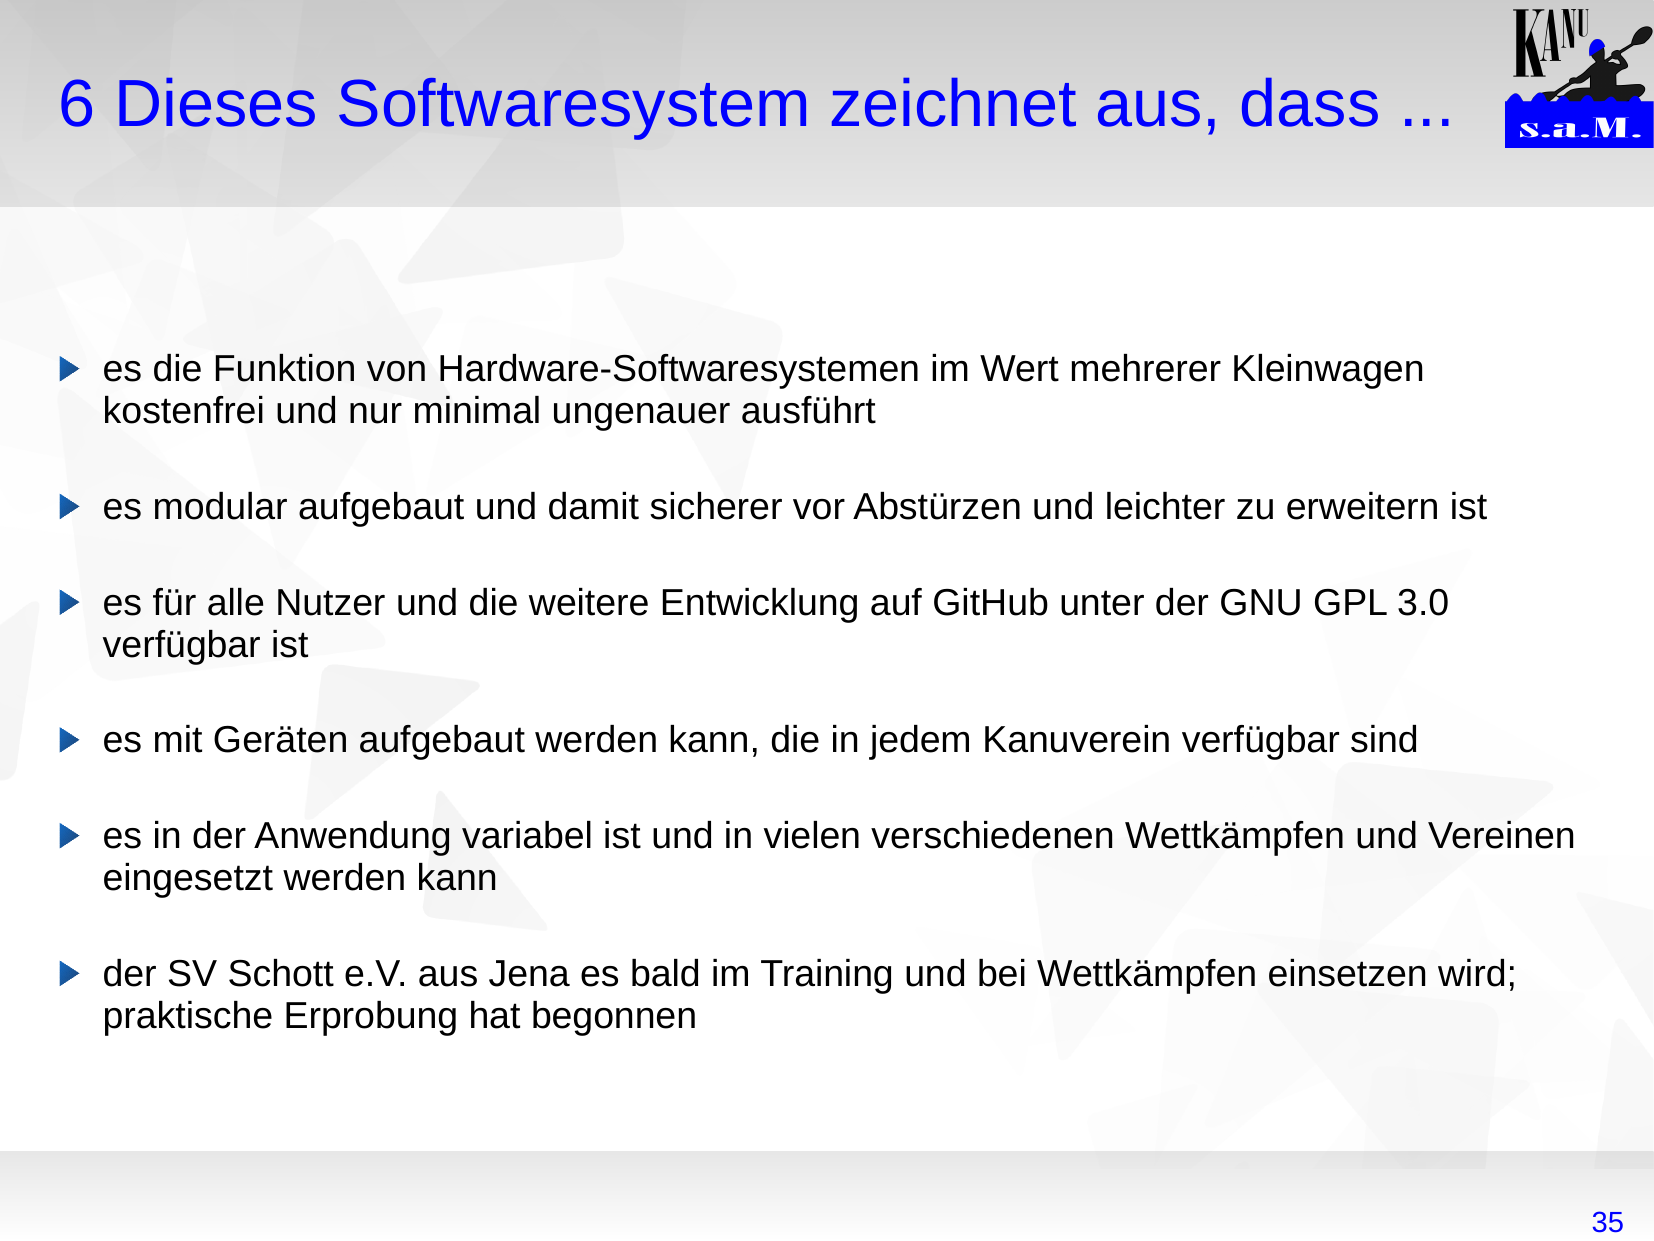

# 6 Dieses Softwaresystem zeichnet aus, dass ...
es die Funktion von Hardware-Softwaresystemen im Wert mehrerer Kleinwagen kostenfrei und nur minimal ungenauer ausführt
es modular aufgebaut und damit sicherer vor Abstürzen und leichter zu erweitern ist
es für alle Nutzer und die weitere Entwicklung auf GitHub unter der GNU GPL 3.0 verfügbar ist
es mit Geräten aufgebaut werden kann, die in jedem Kanuverein verfügbar sind
es in der Anwendung variabel ist und in vielen verschiedenen Wettkämpfen und Vereinen eingesetzt werden kann
der SV Schott e.V. aus Jena es bald im Training und bei Wettkämpfen einsetzen wird; praktische Erprobung hat begonnen
35